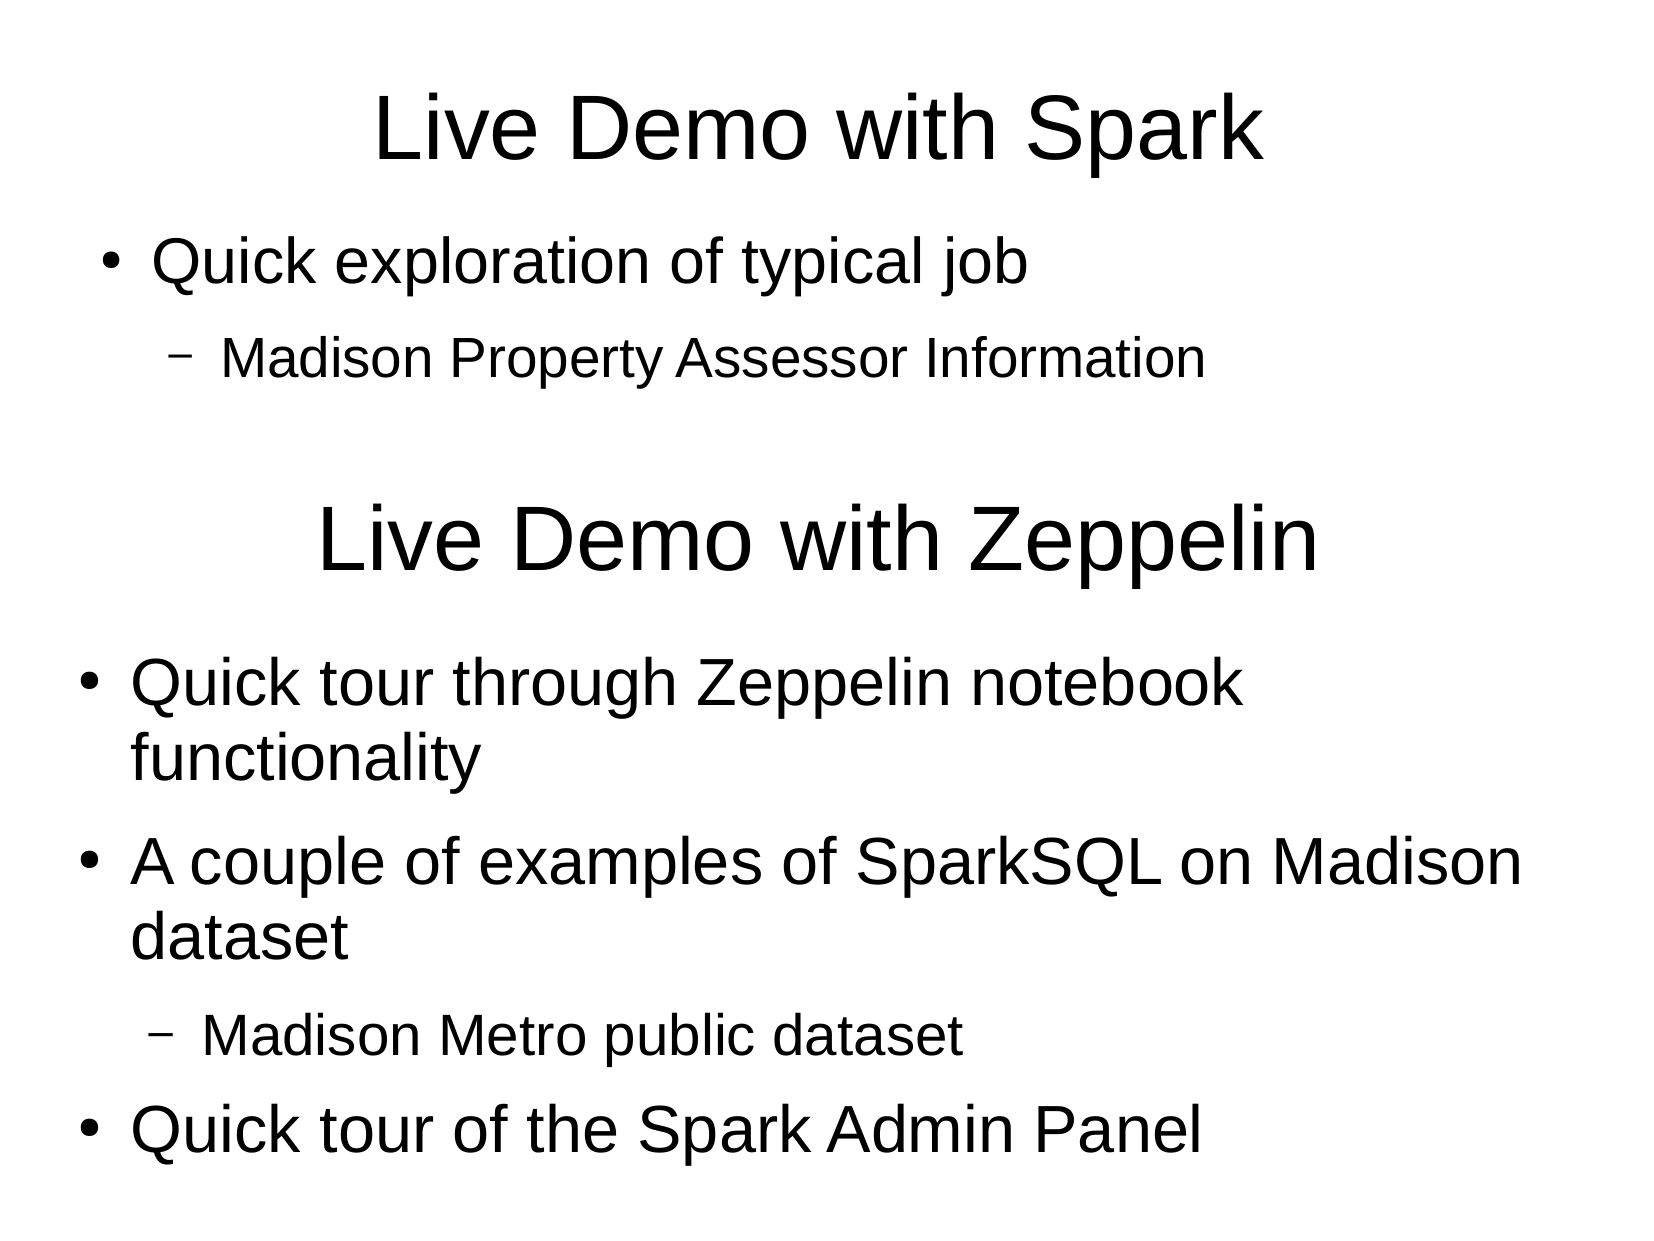

# Live Demo with Spark
Quick exploration of typical job
Madison Property Assessor Information
Live Demo with Zeppelin
Quick tour through Zeppelin notebook functionality
A couple of examples of SparkSQL on Madison dataset
Madison Metro public dataset
Quick tour of the Spark Admin Panel